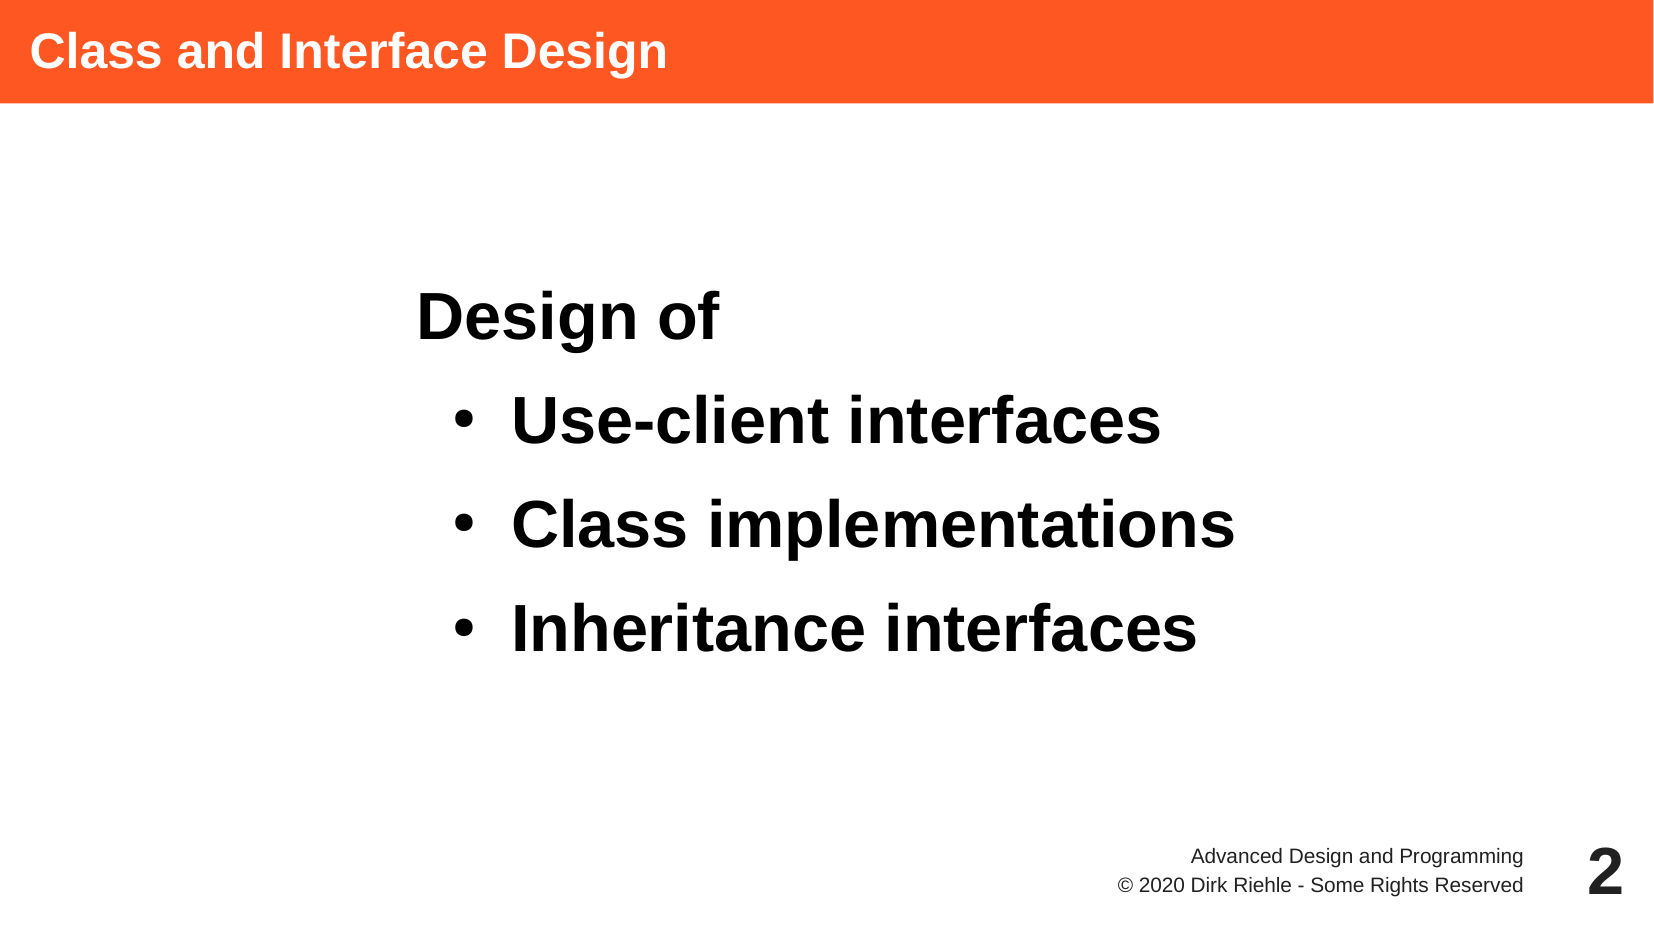

# Class and Interface Design
Design of
Use-client interfaces
Class implementations
Inheritance interfaces
Advanced Design and Programming
2
© 2020 Dirk Riehle - Some Rights Reserved